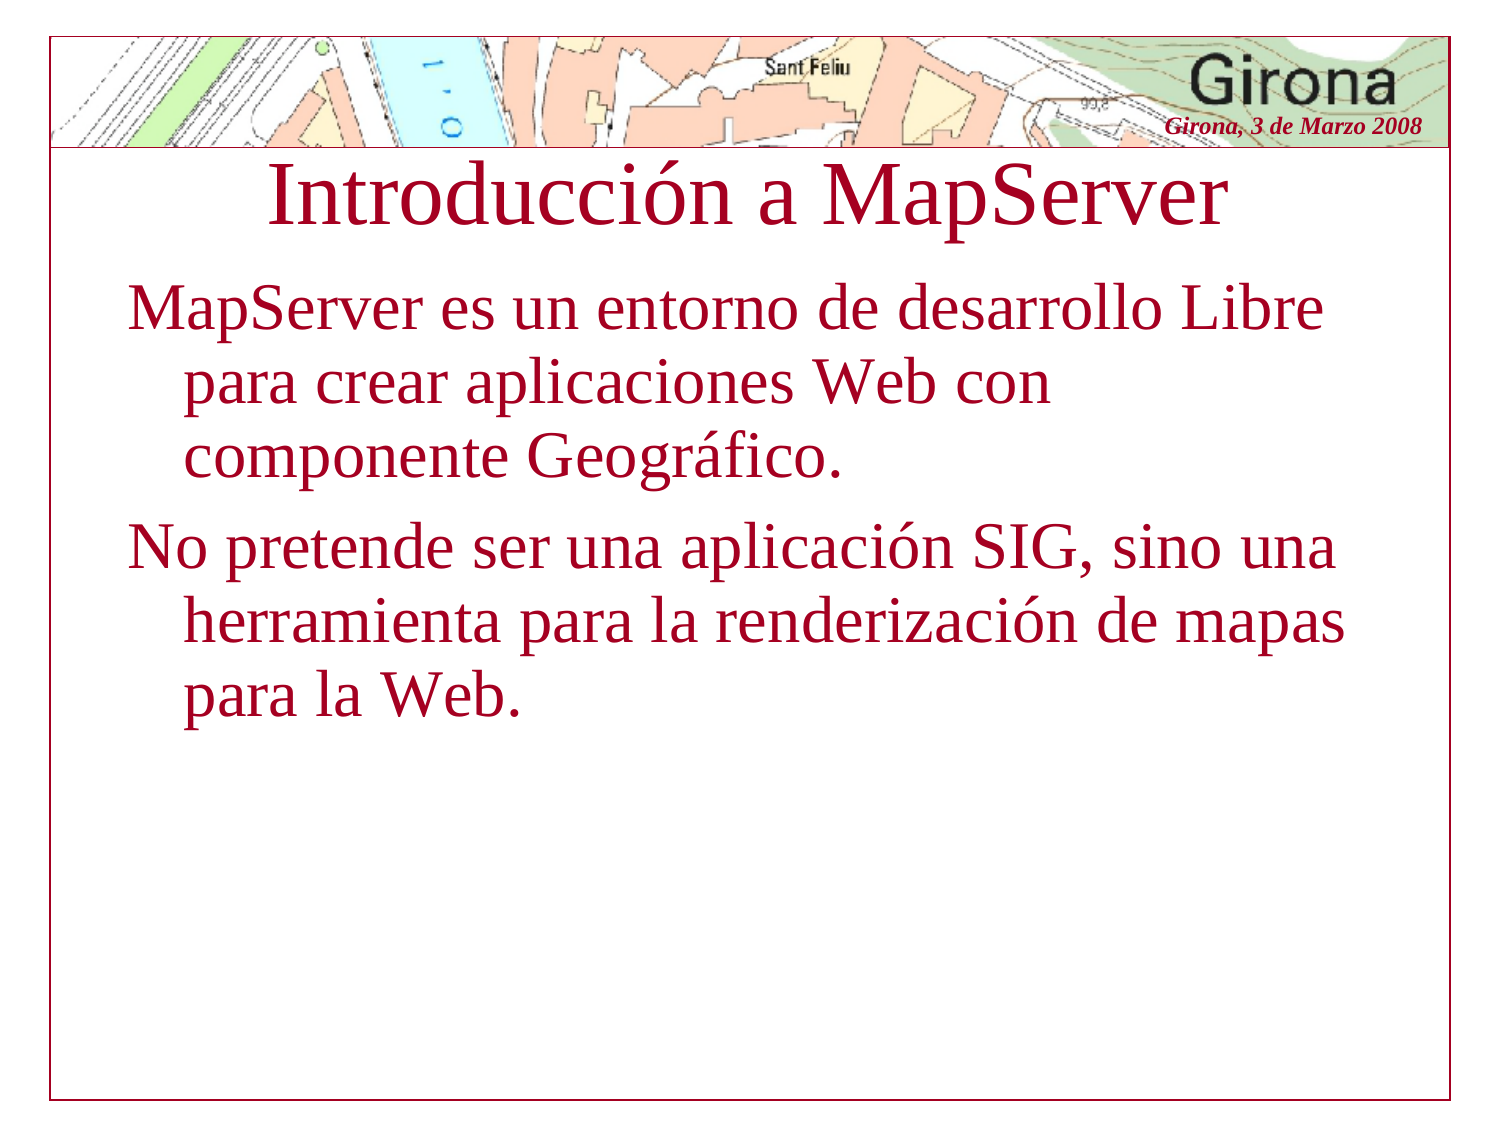

Introducción a MapServer
# MapServer es un entorno de desarrollo Libre para crear aplicaciones Web con componente Geográfico.
No pretende ser una aplicación SIG, sino una herramienta para la renderización de mapas para la Web.